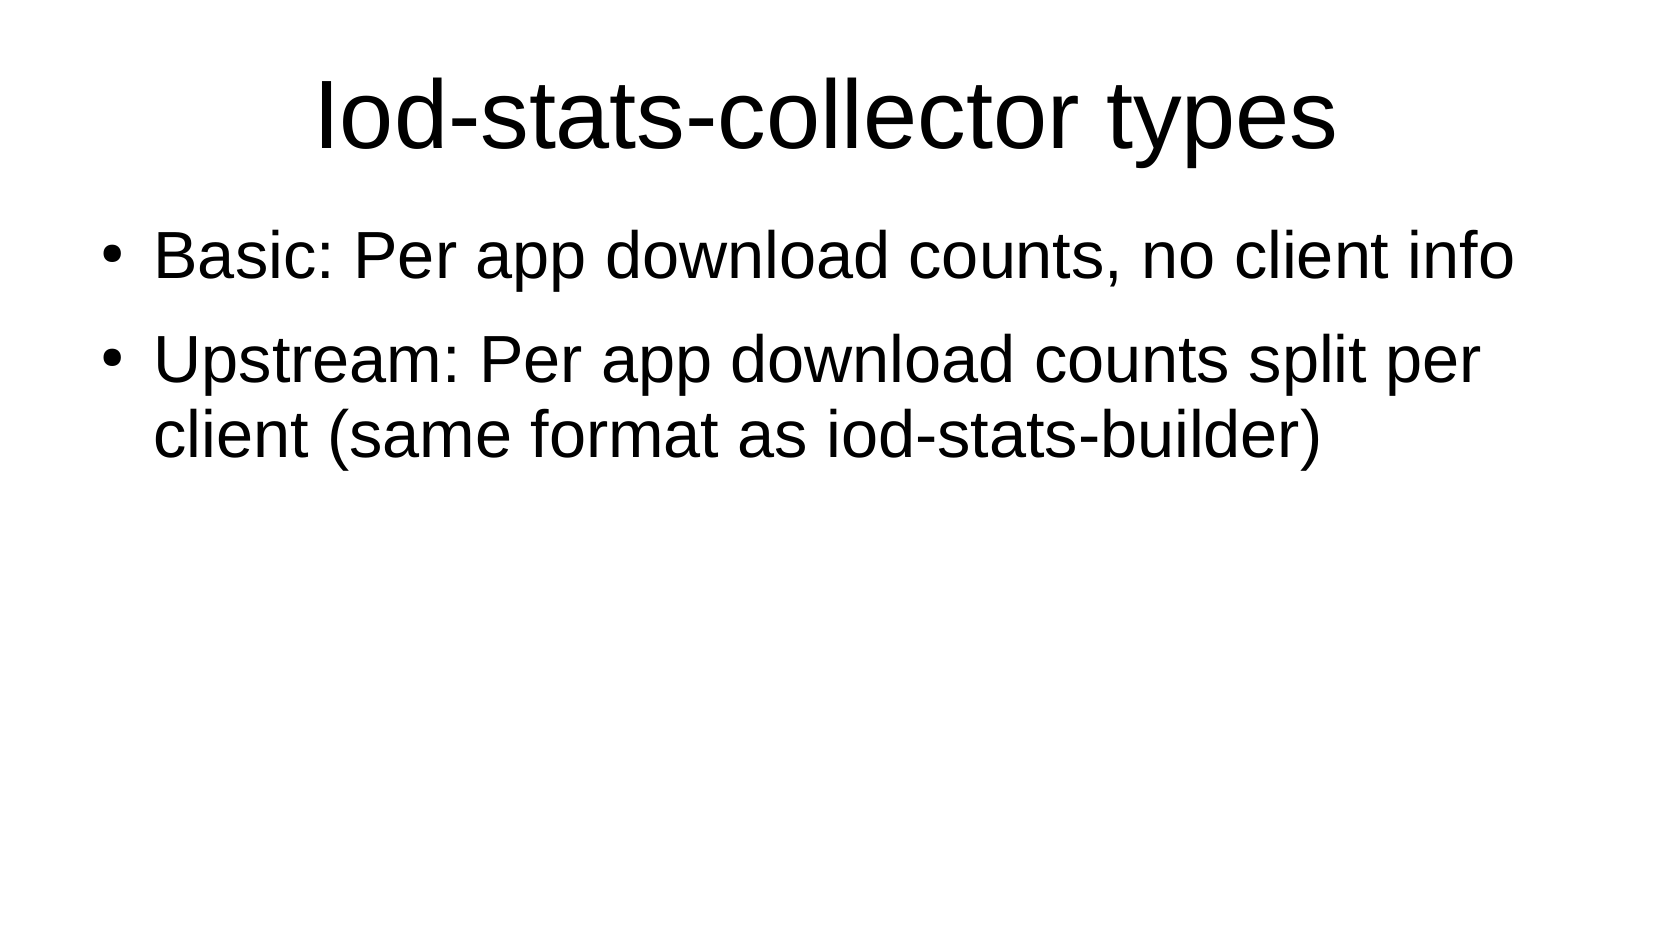

# Iod-stats-collector types
Basic: Per app download counts, no client info
Upstream: Per app download counts split per client (same format as iod-stats-builder)